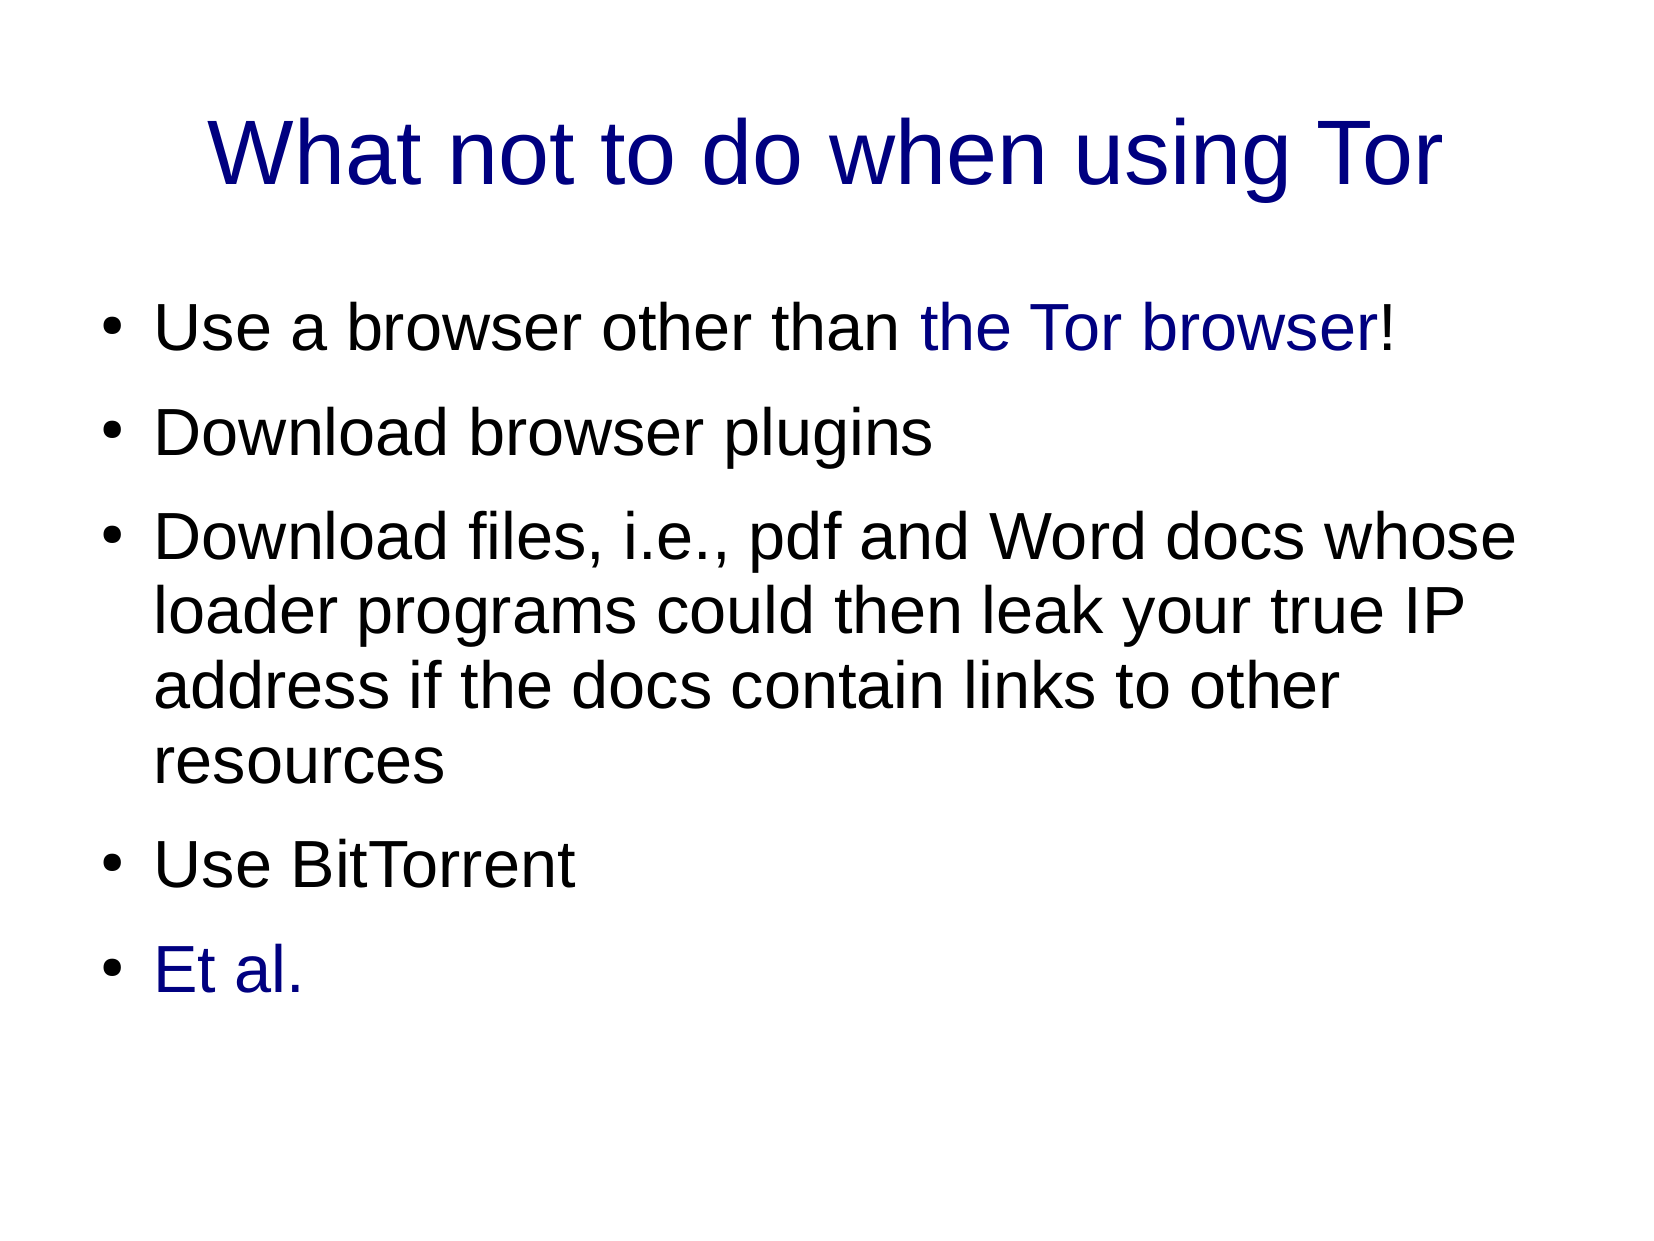

# What not to do when using Tor
Use a browser other than the Tor browser!
Download browser plugins
Download files, i.e., pdf and Word docs whose loader programs could then leak your true IP address if the docs contain links to other resources
Use BitTorrent
Et al.